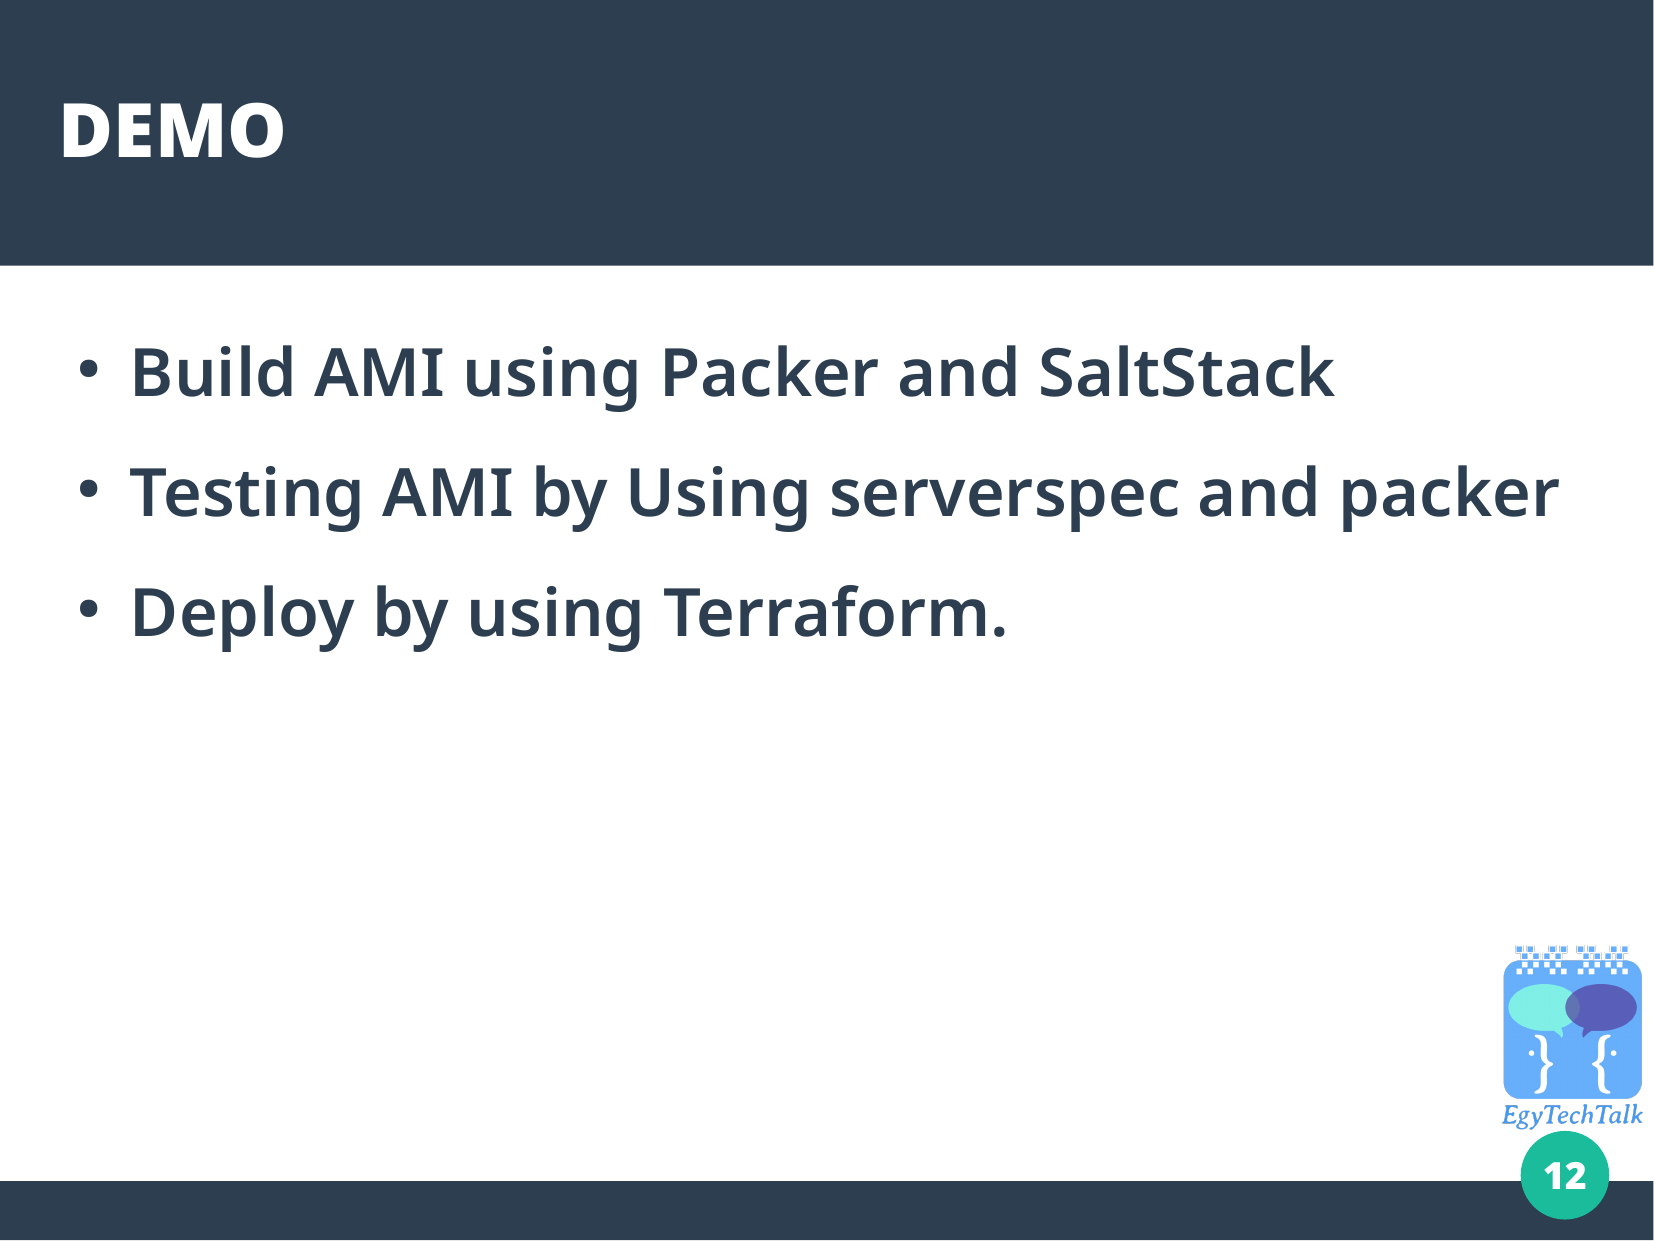

# DEMO
Build AMI using Packer and SaltStack
Testing AMI by Using serverspec and packer
Deploy by using Terraform.
12